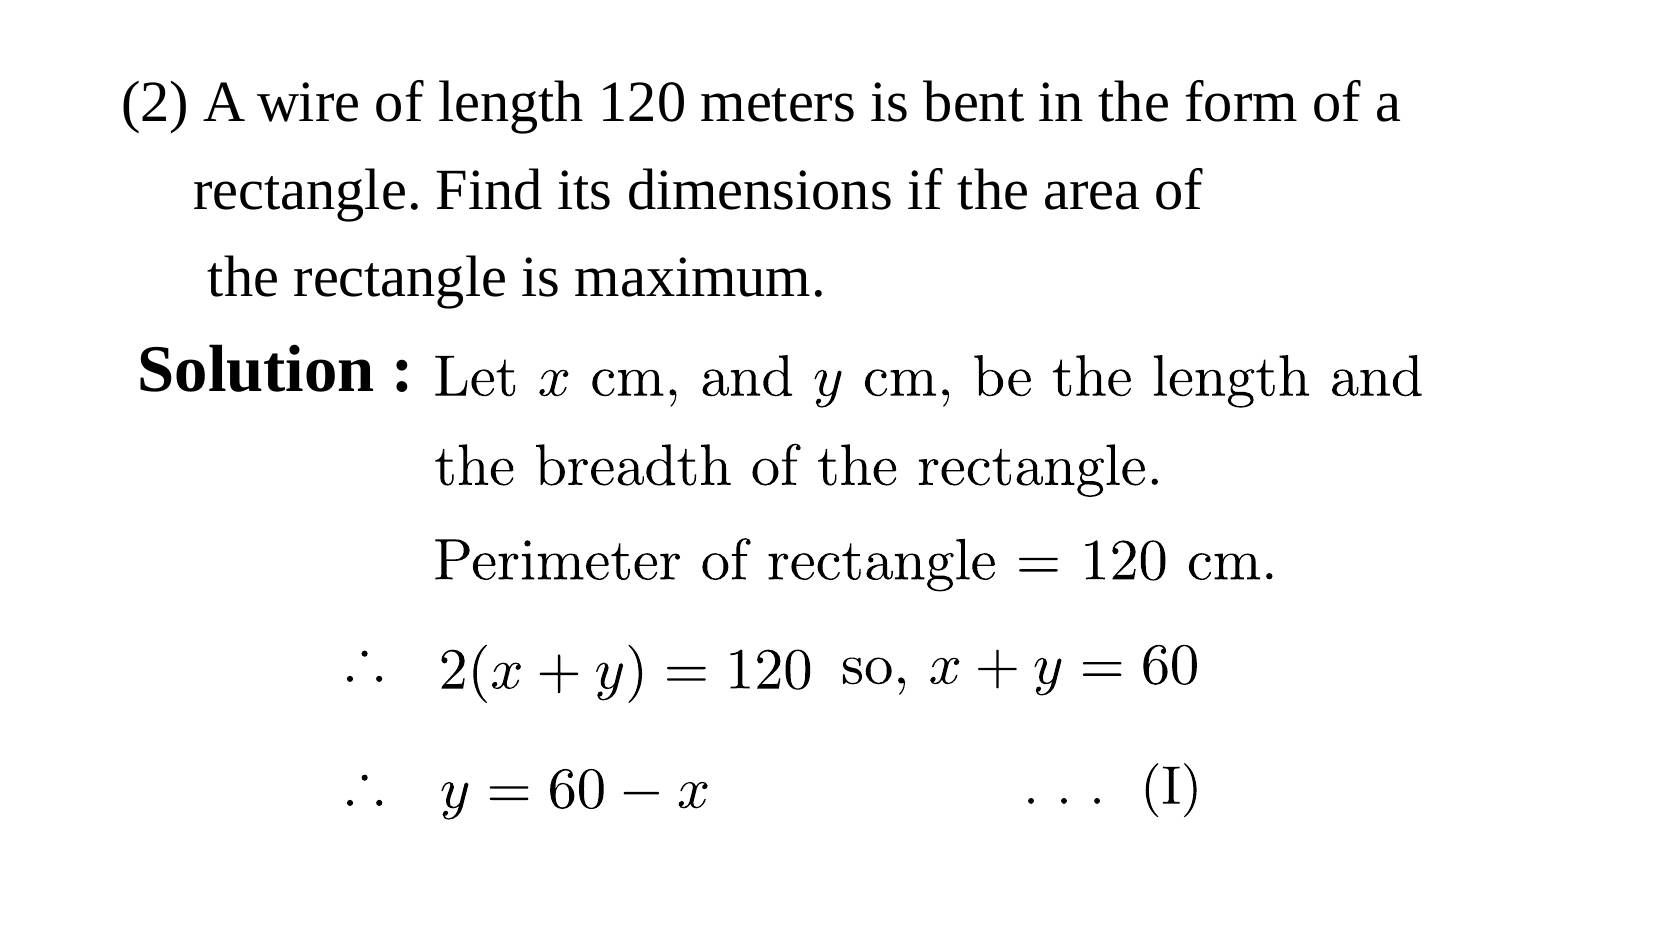

# (2) A wire of length 120 meters is bent in the form of a rectangle. Find its dimensions if the area of the rectangle is maximum. Solution :